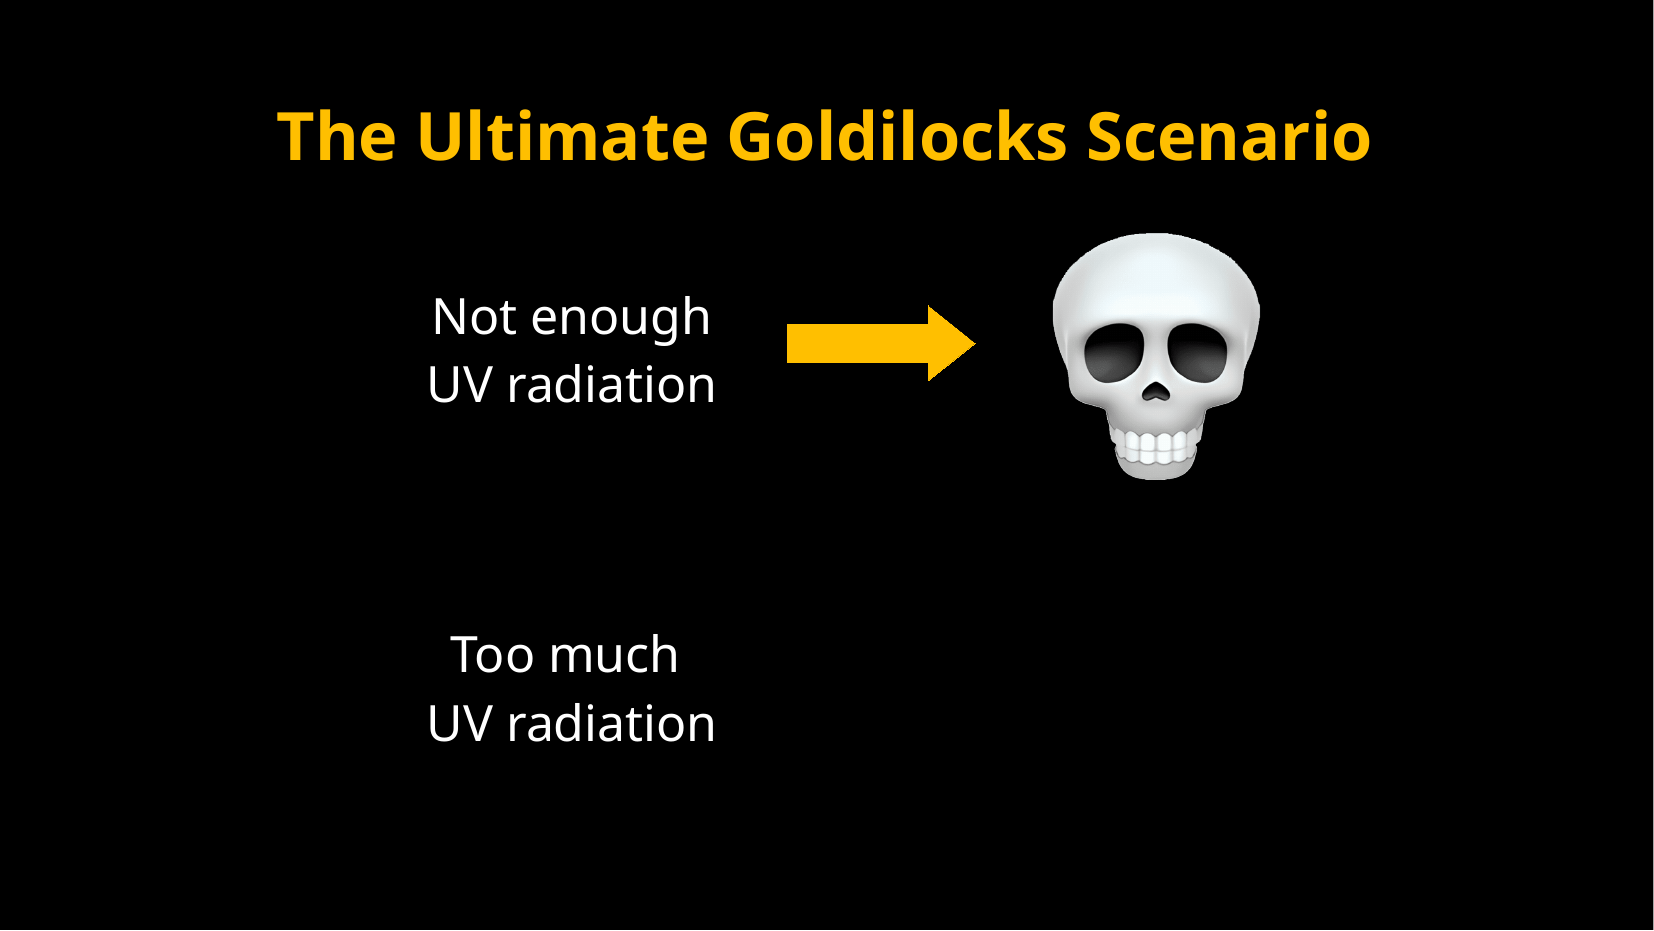

The Ultimate Goldilocks Scenario
Not enough UV radiation
Too much
UV radiation